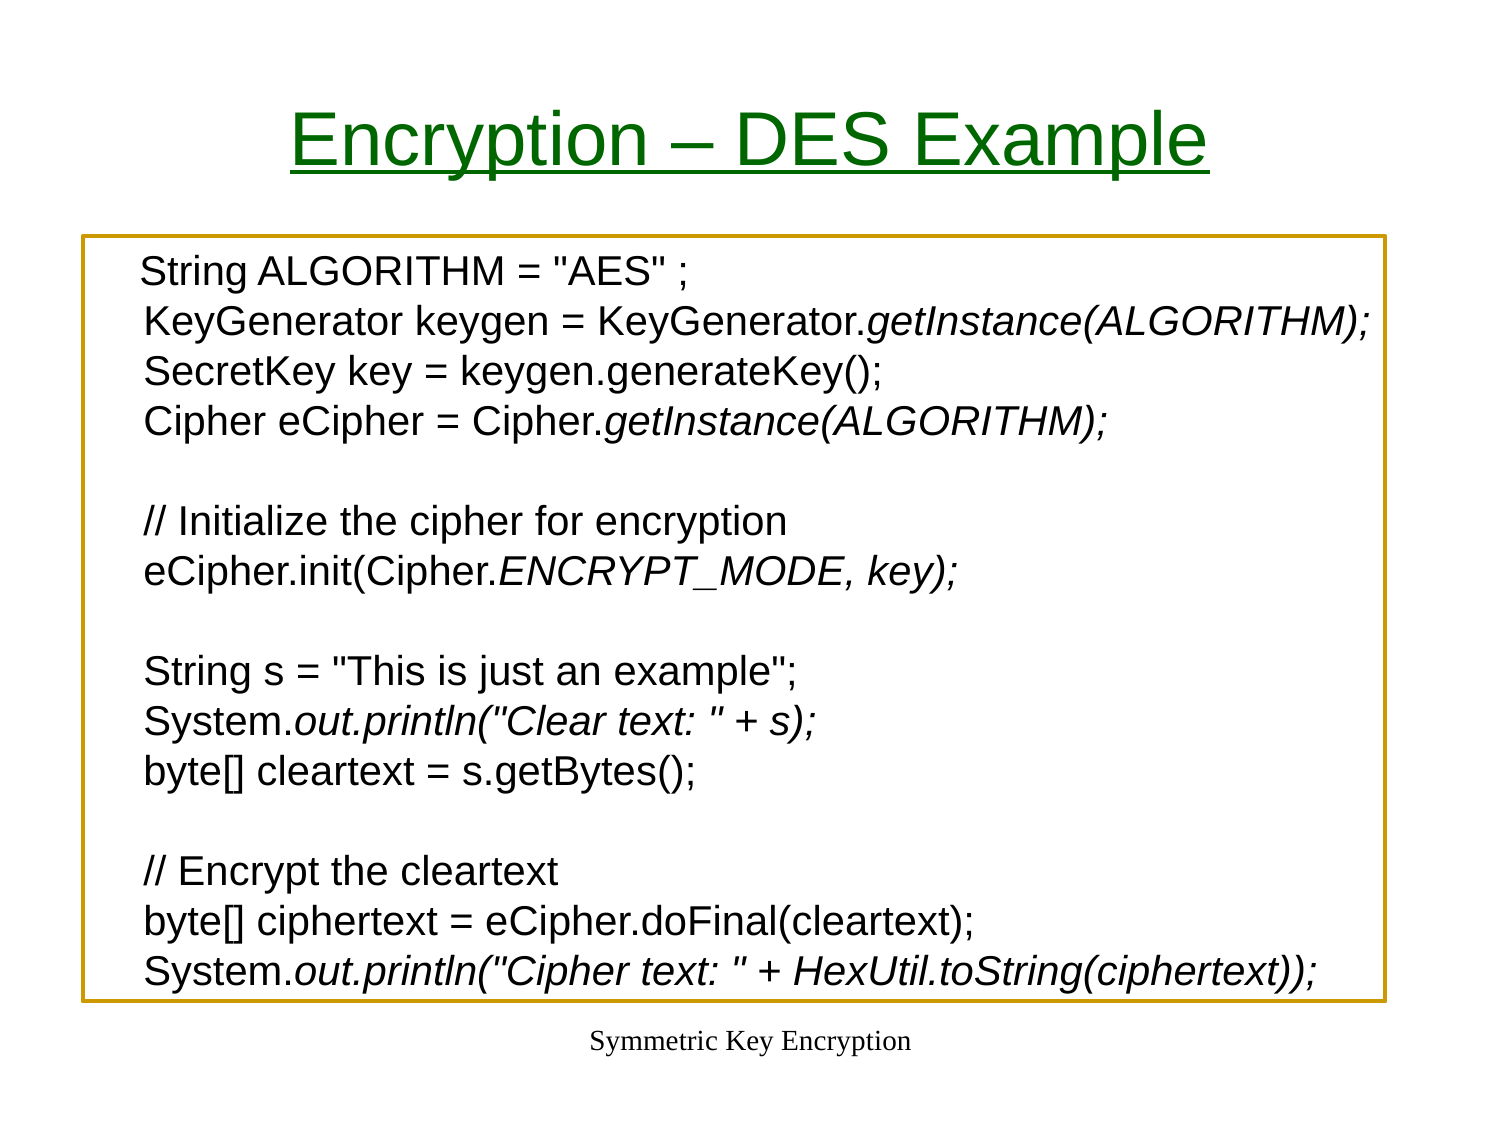

# Encryption – DES Example
 String ALGORITHM = "AES" ;
 KeyGenerator keygen = KeyGenerator.getInstance(ALGORITHM);
 SecretKey key = keygen.generateKey();
 Cipher eCipher = Cipher.getInstance(ALGORITHM);
 // Initialize the cipher for encryption
 eCipher.init(Cipher.ENCRYPT_MODE, key);
 String s = "This is just an example";
 System.out.println("Clear text: " + s);
 byte[] cleartext = s.getBytes();
 // Encrypt the cleartext
 byte[] ciphertext = eCipher.doFinal(cleartext);
 System.out.println("Cipher text: " + HexUtil.toString(ciphertext));
Symmetric Key Encryption